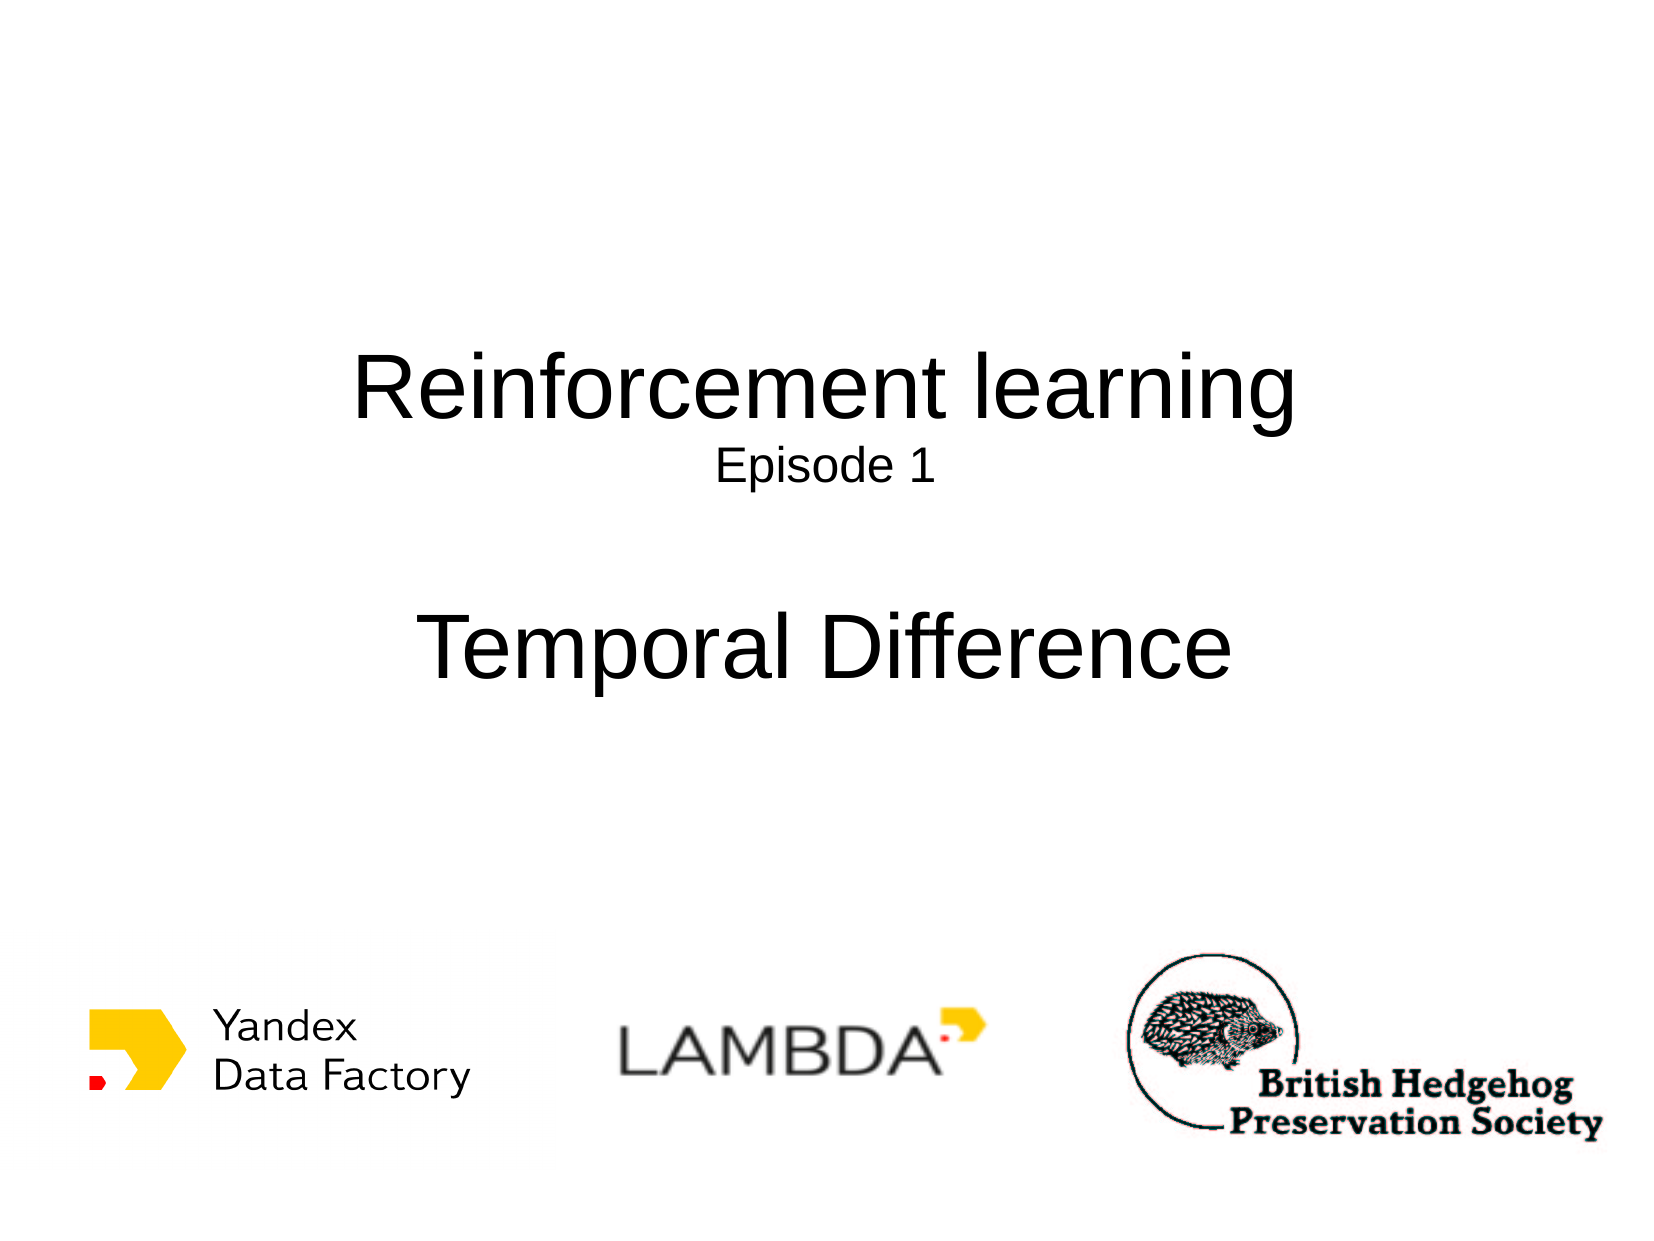

Reinforcement learning
Episode 1
Temporal Difference
1